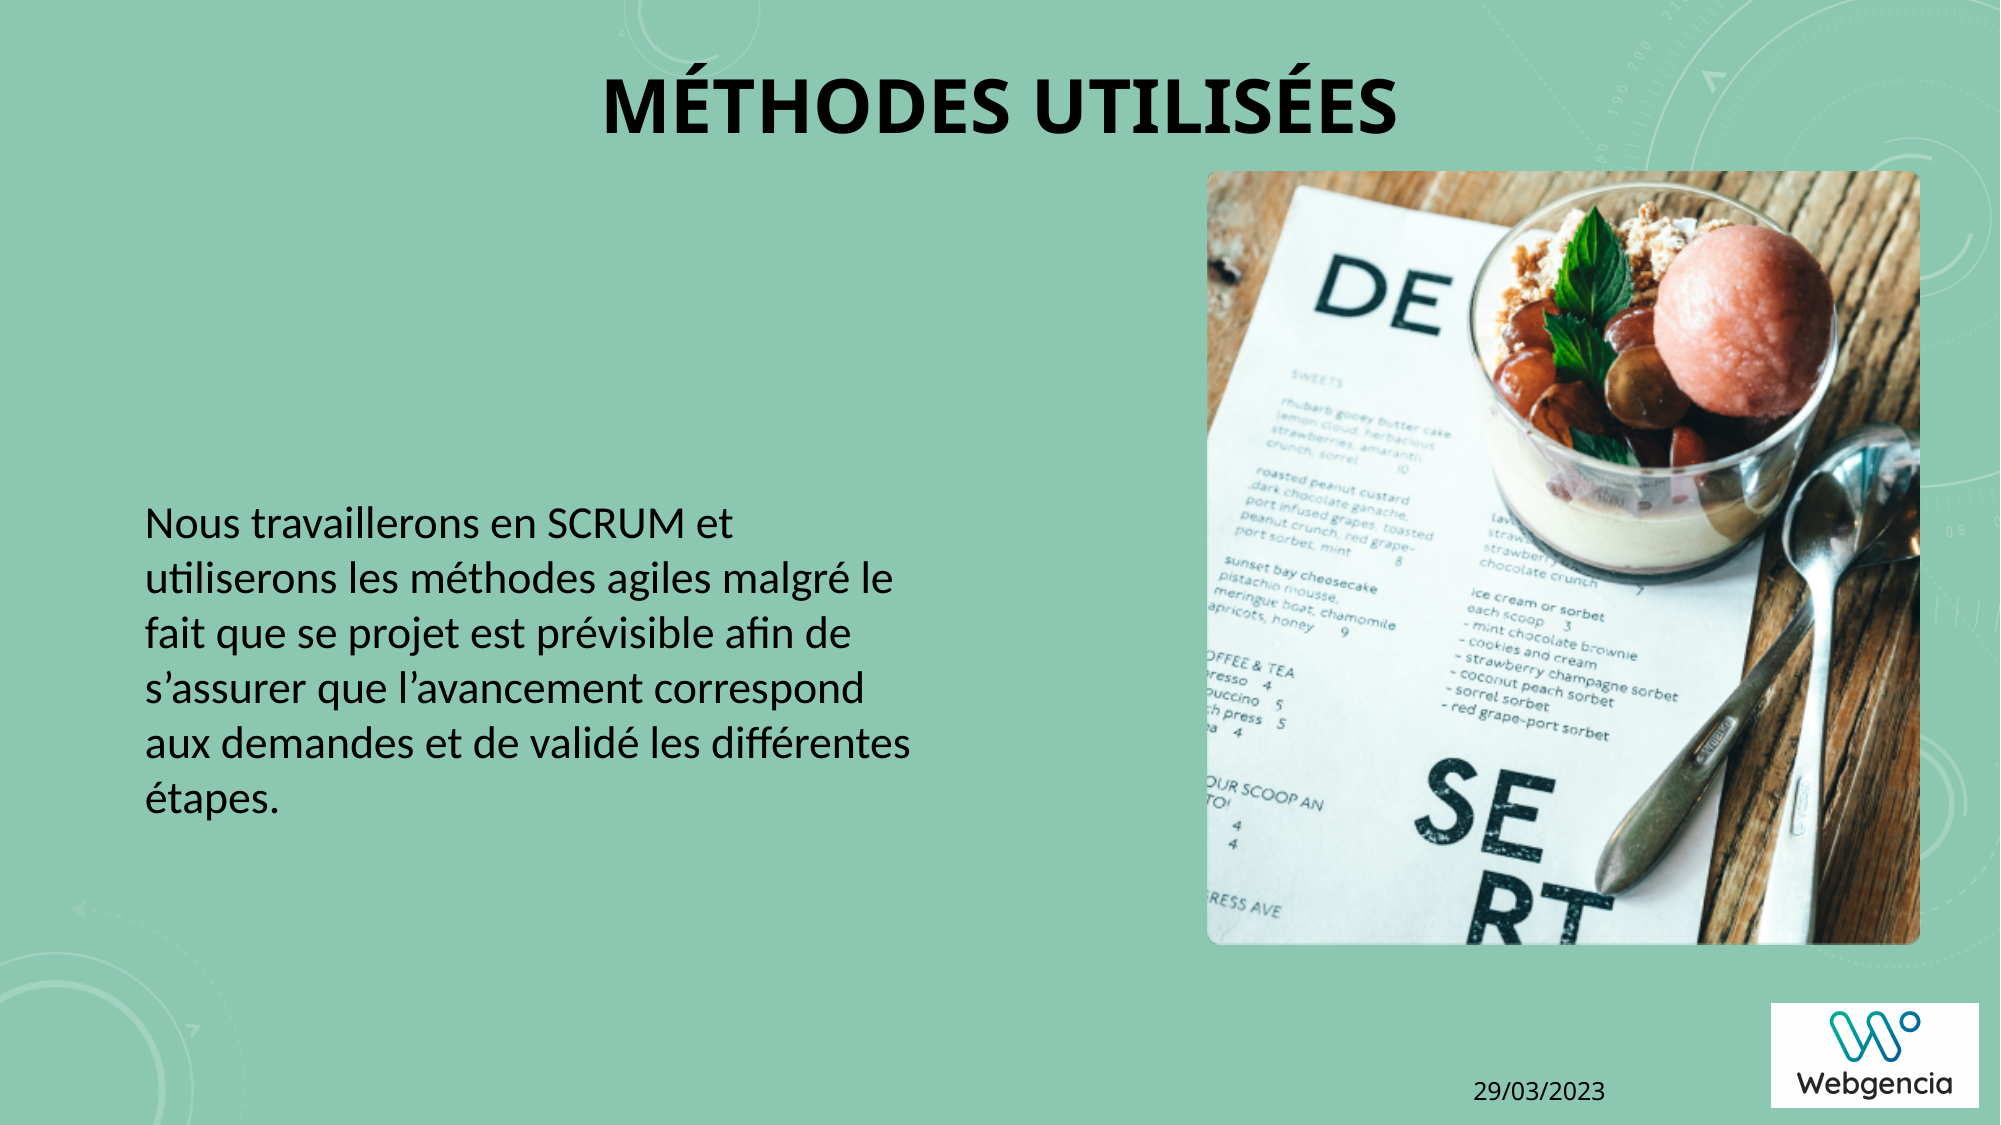

# Méthodes utilisées
Nous travaillerons en SCRUM et utiliserons les méthodes agiles malgré le fait que se projet est prévisible afin de s’assurer que l’avancement correspond aux demandes et de validé les différentes étapes.
29/03/2023